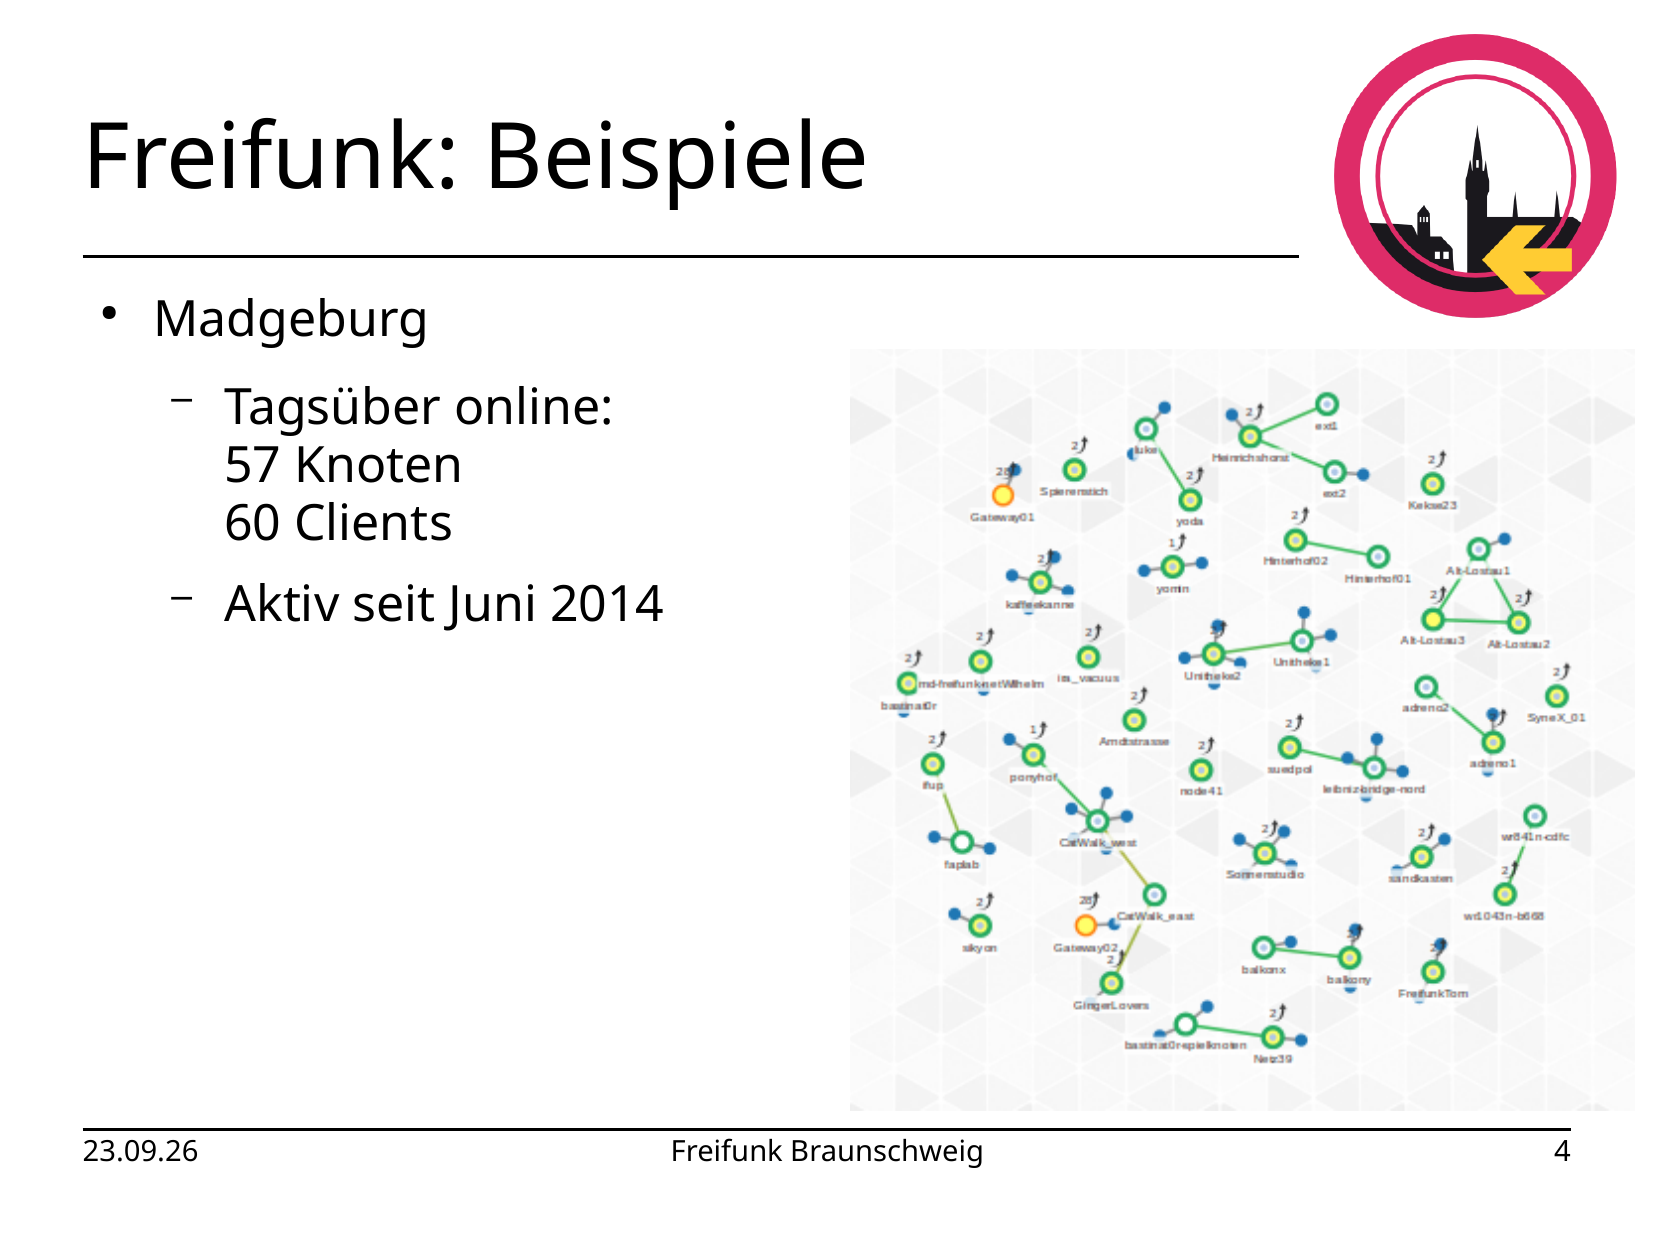

# Freifunk: Beispiele
Madgeburg
Tagsüber online:
57 Knoten
60 Clients
Aktiv seit Juni 2014
Freifunk Braunschweig
4